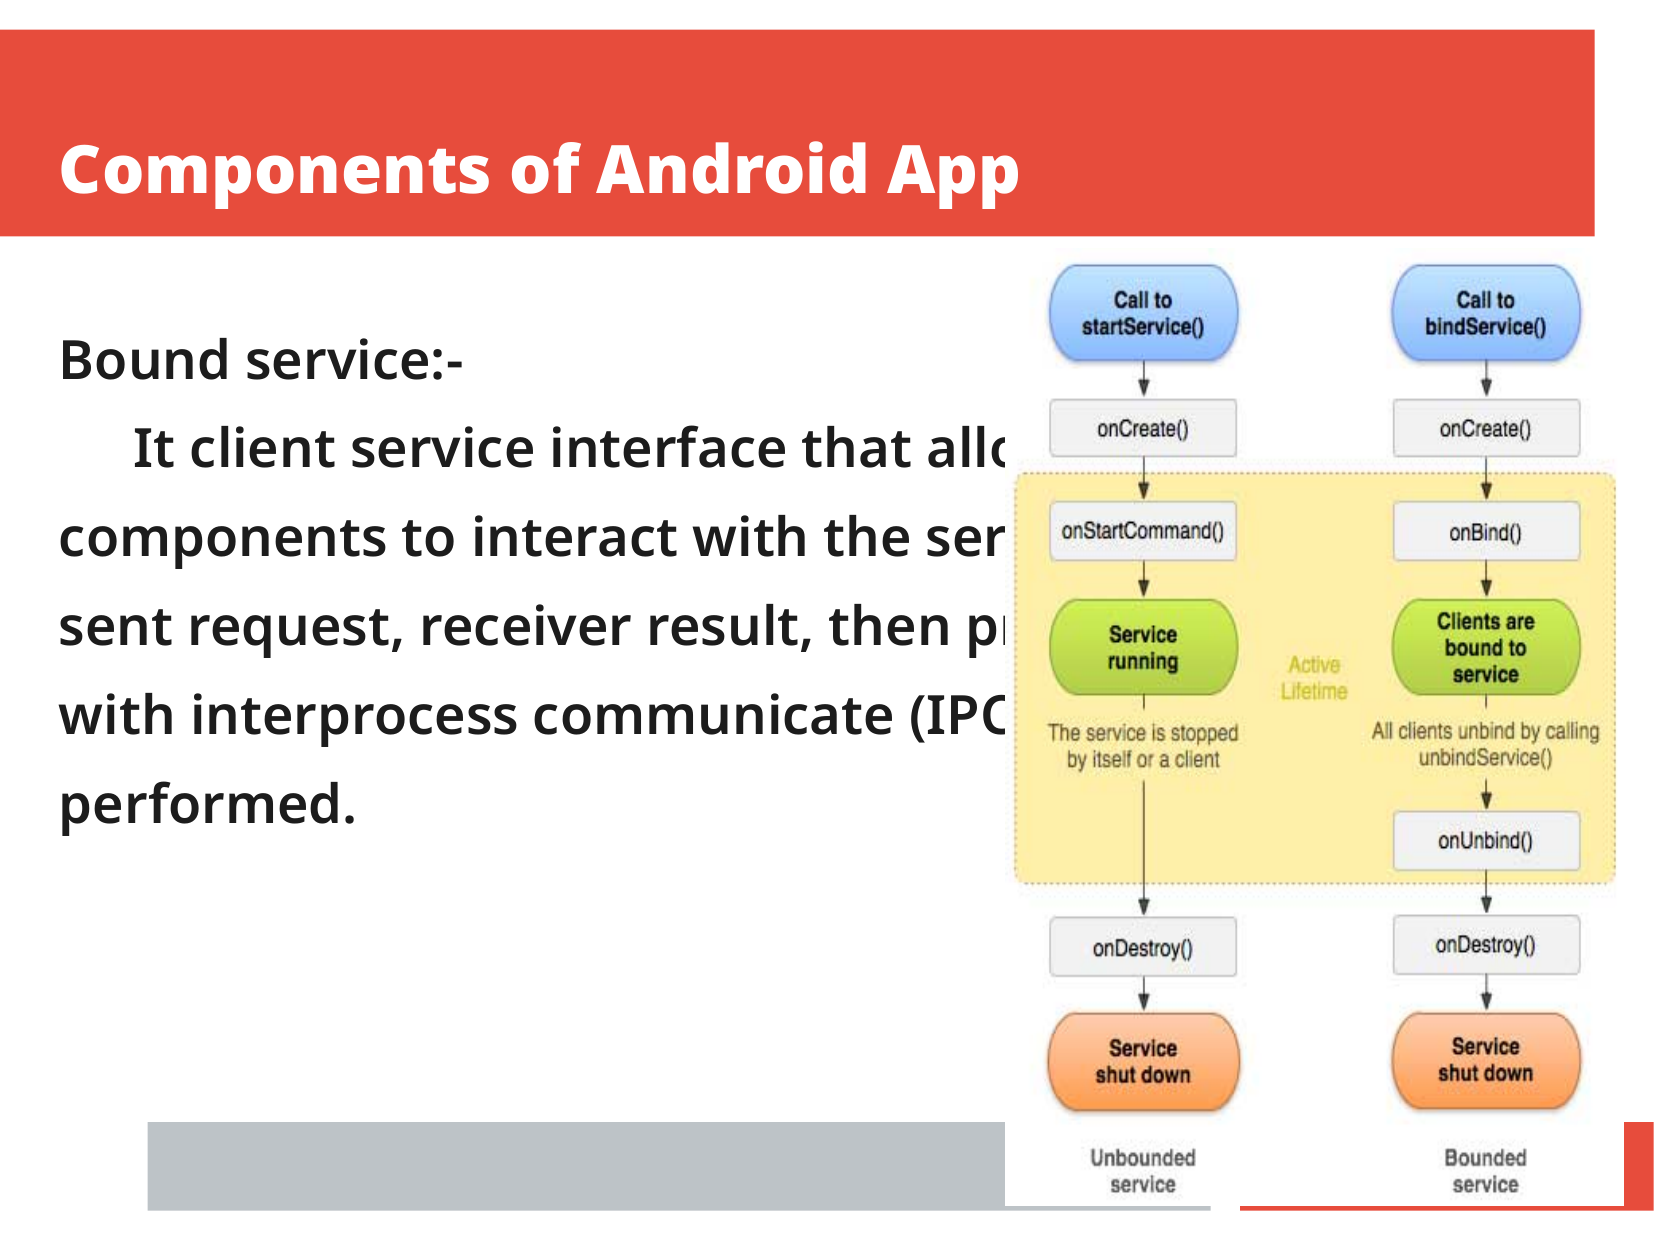

# Components of Android App
Bound service:-
	It client service interface that allows
components to interact with the service,
sent request, receiver result, then process
with interprocess communicate (IPC) is
performed.